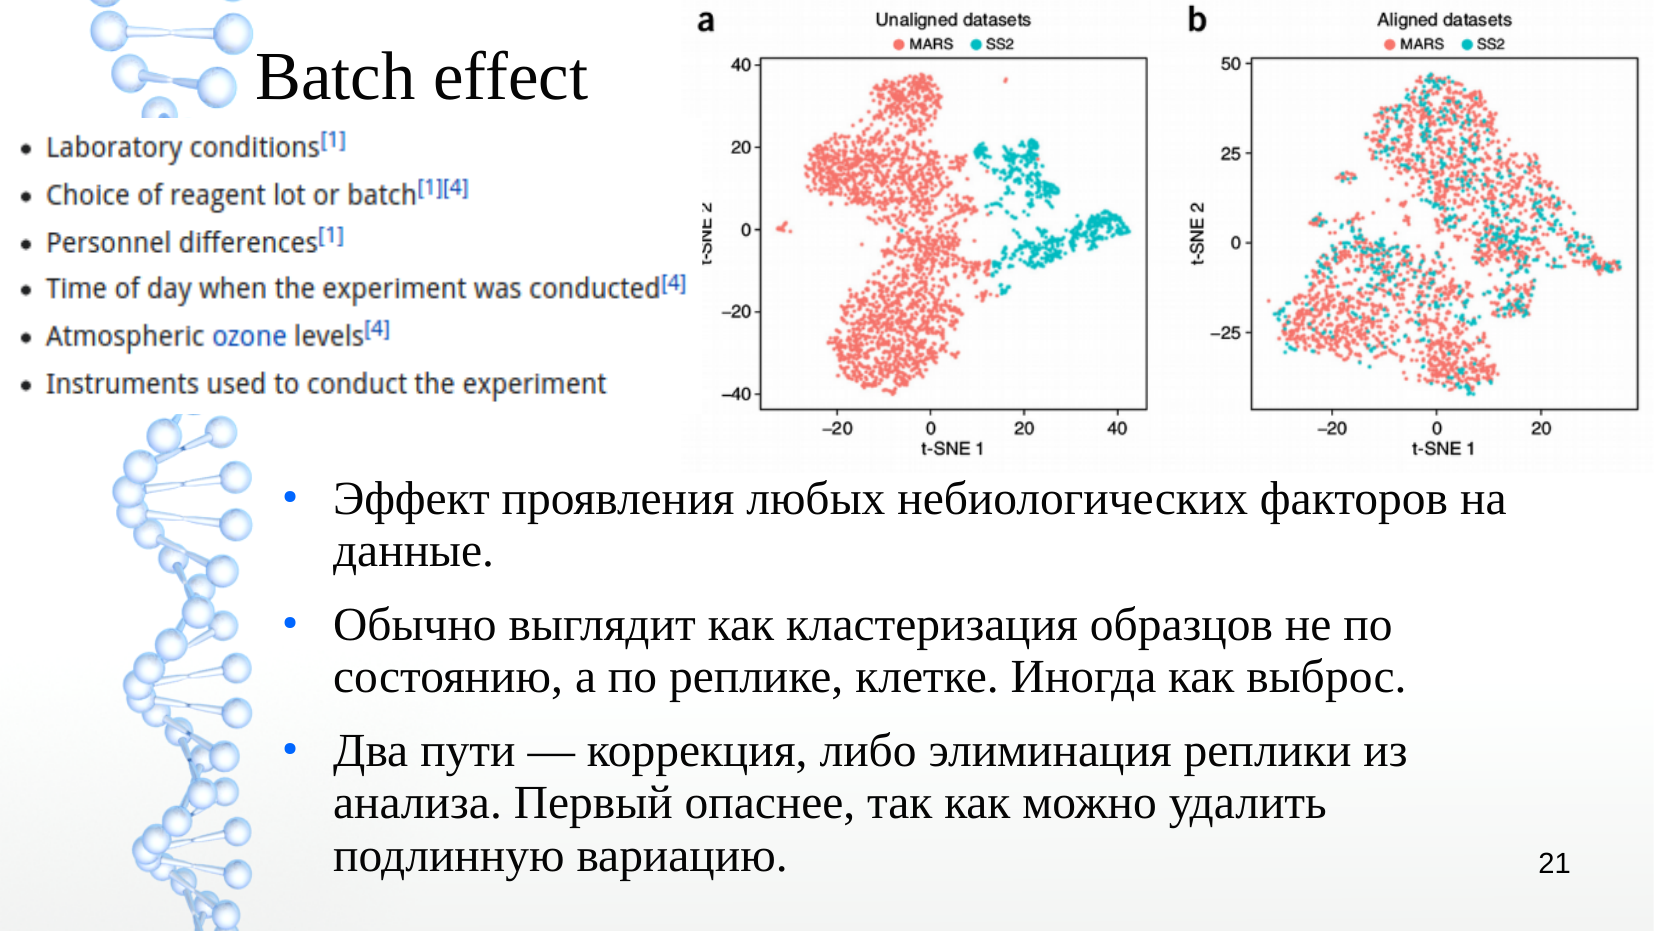

# Batch effect
Эффект проявления любых небиологических факторов на данные.
Обычно выглядит как кластеризация образцов не по состоянию, а по реплике, клетке. Иногда как выброс.
Два пути — коррекция, либо элиминация реплики из анализа. Первый опаснее, так как можно удалить подлинную вариацию.
21